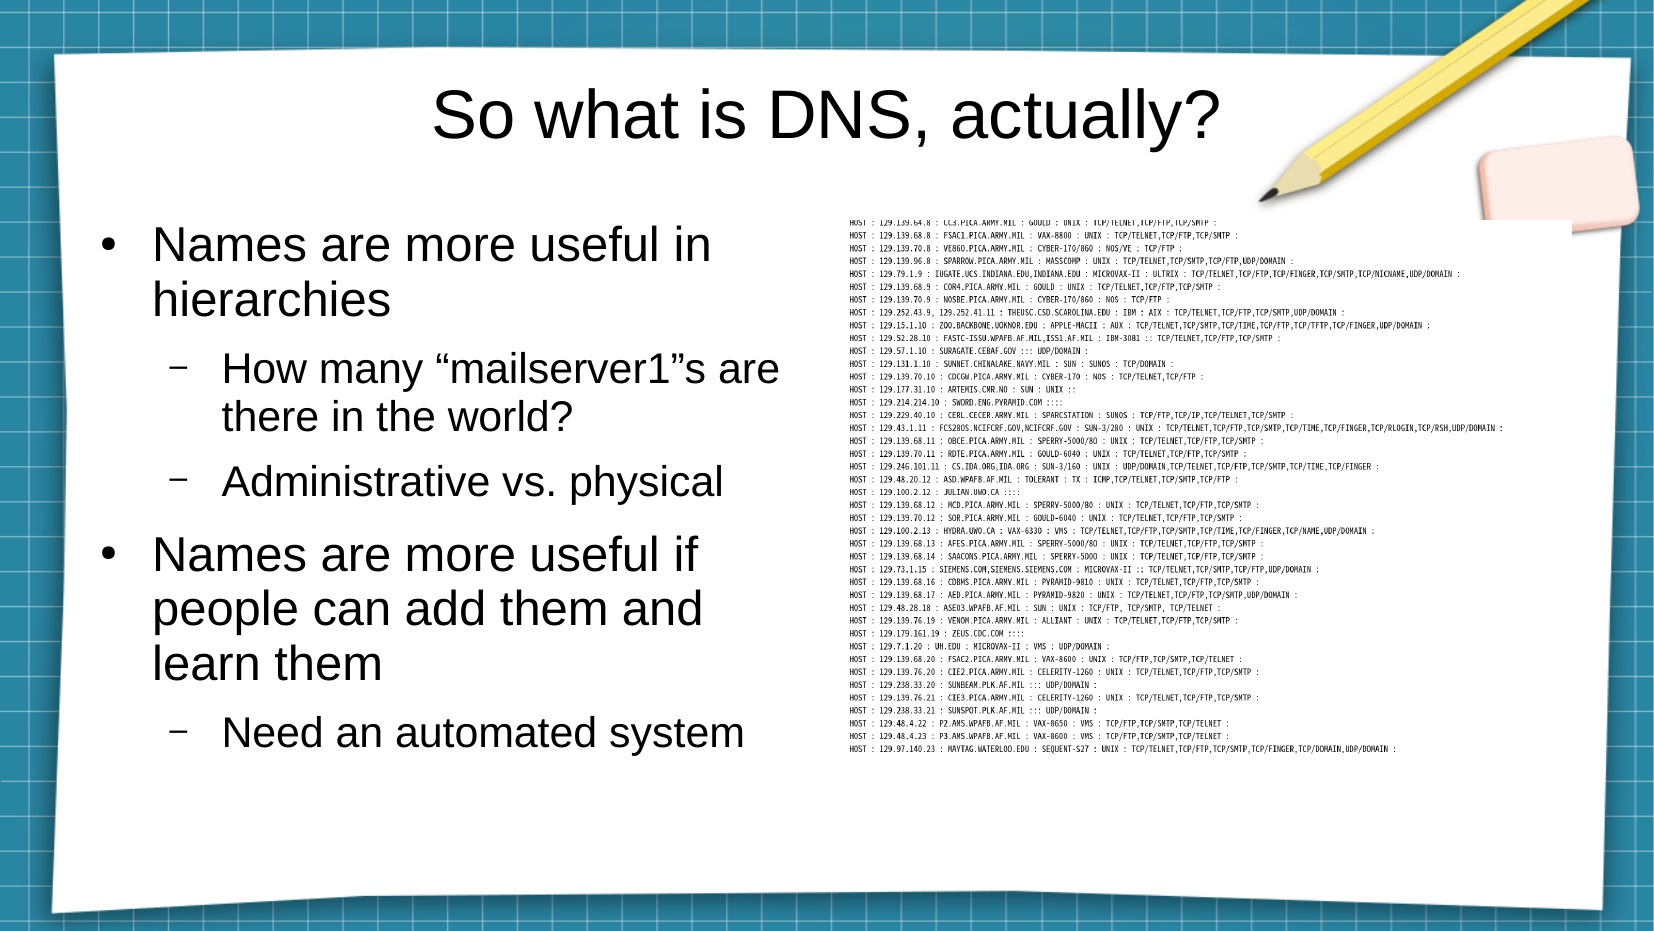

# So what is DNS, actually?
Names are more useful in hierarchies
How many “mailserver1”s are there in the world?
Administrative vs. physical
Names are more useful if people can add them and learn them
Need an automated system